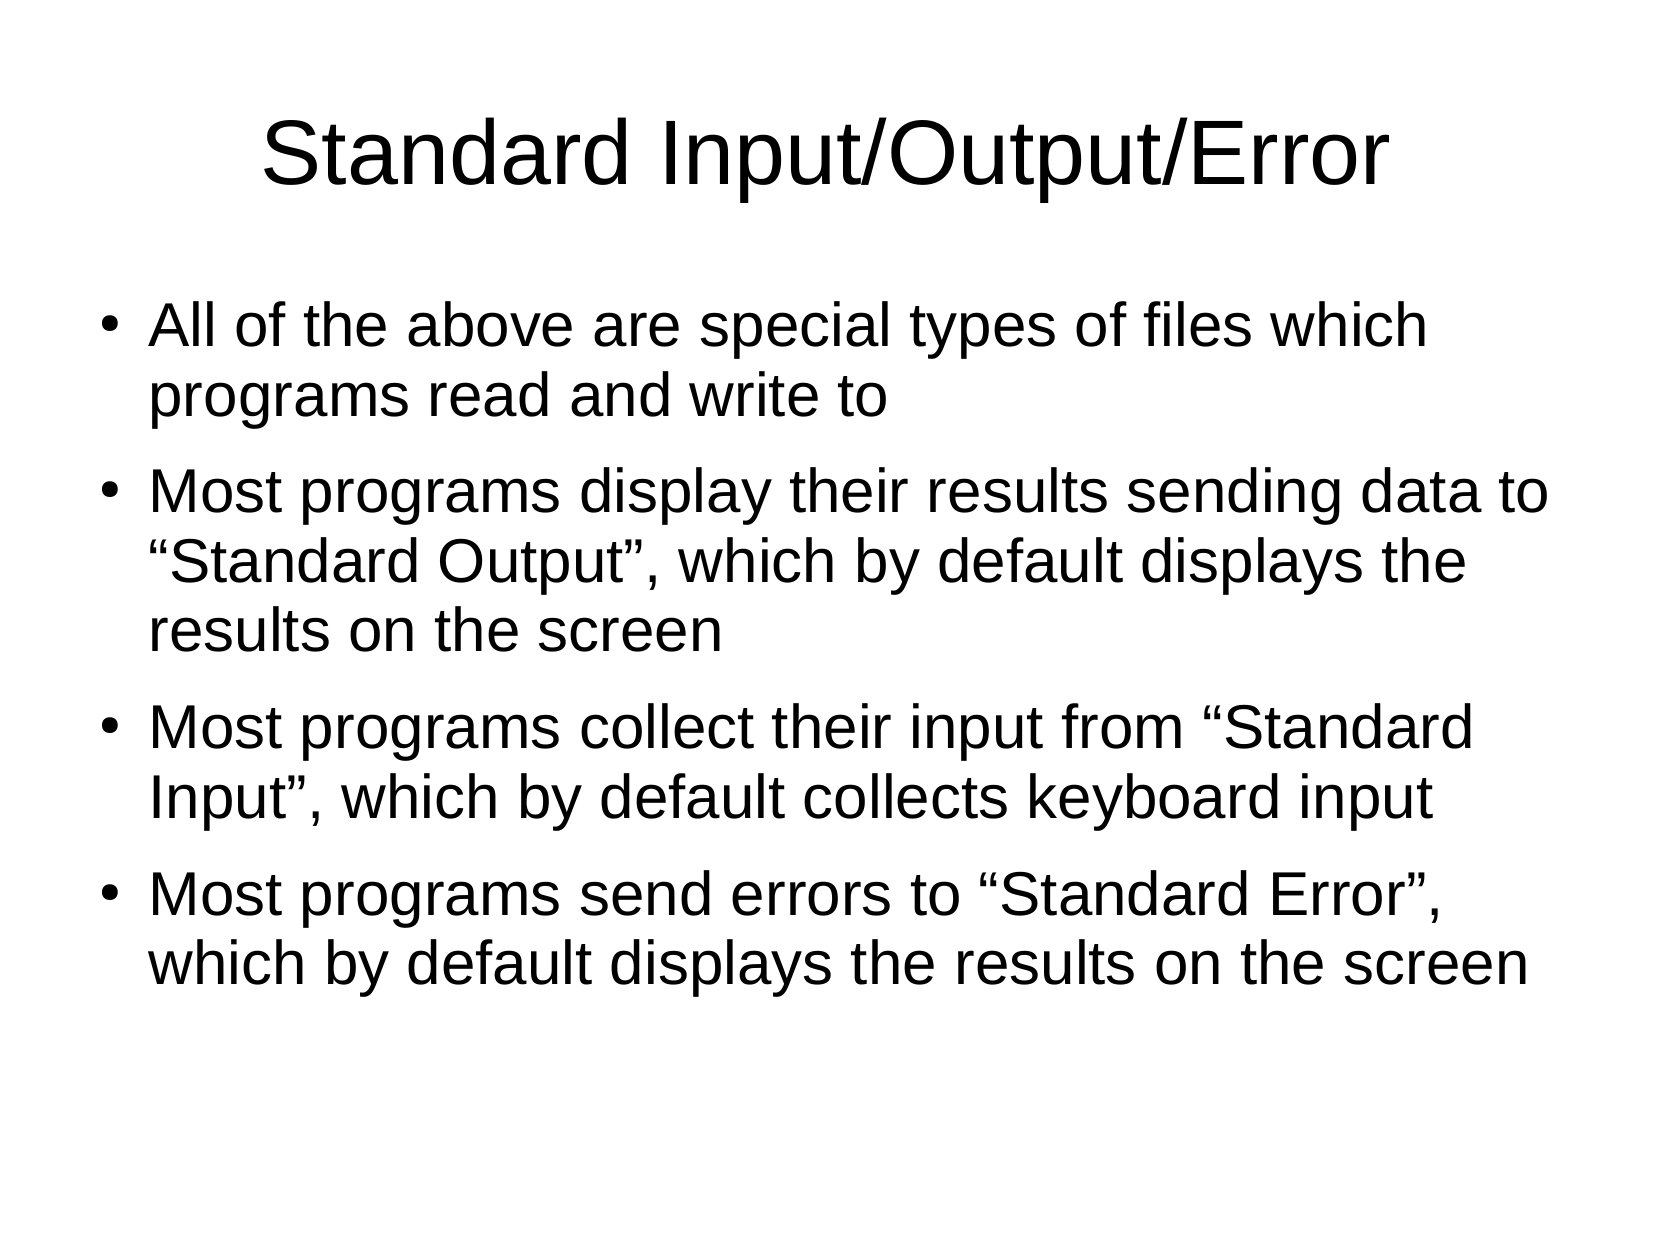

# Standard Input/Output/Error
All of the above are special types of files which programs read and write to
Most programs display their results sending data to “Standard Output”, which by default displays the results on the screen
Most programs collect their input from “Standard Input”, which by default collects keyboard input
Most programs send errors to “Standard Error”, which by default displays the results on the screen